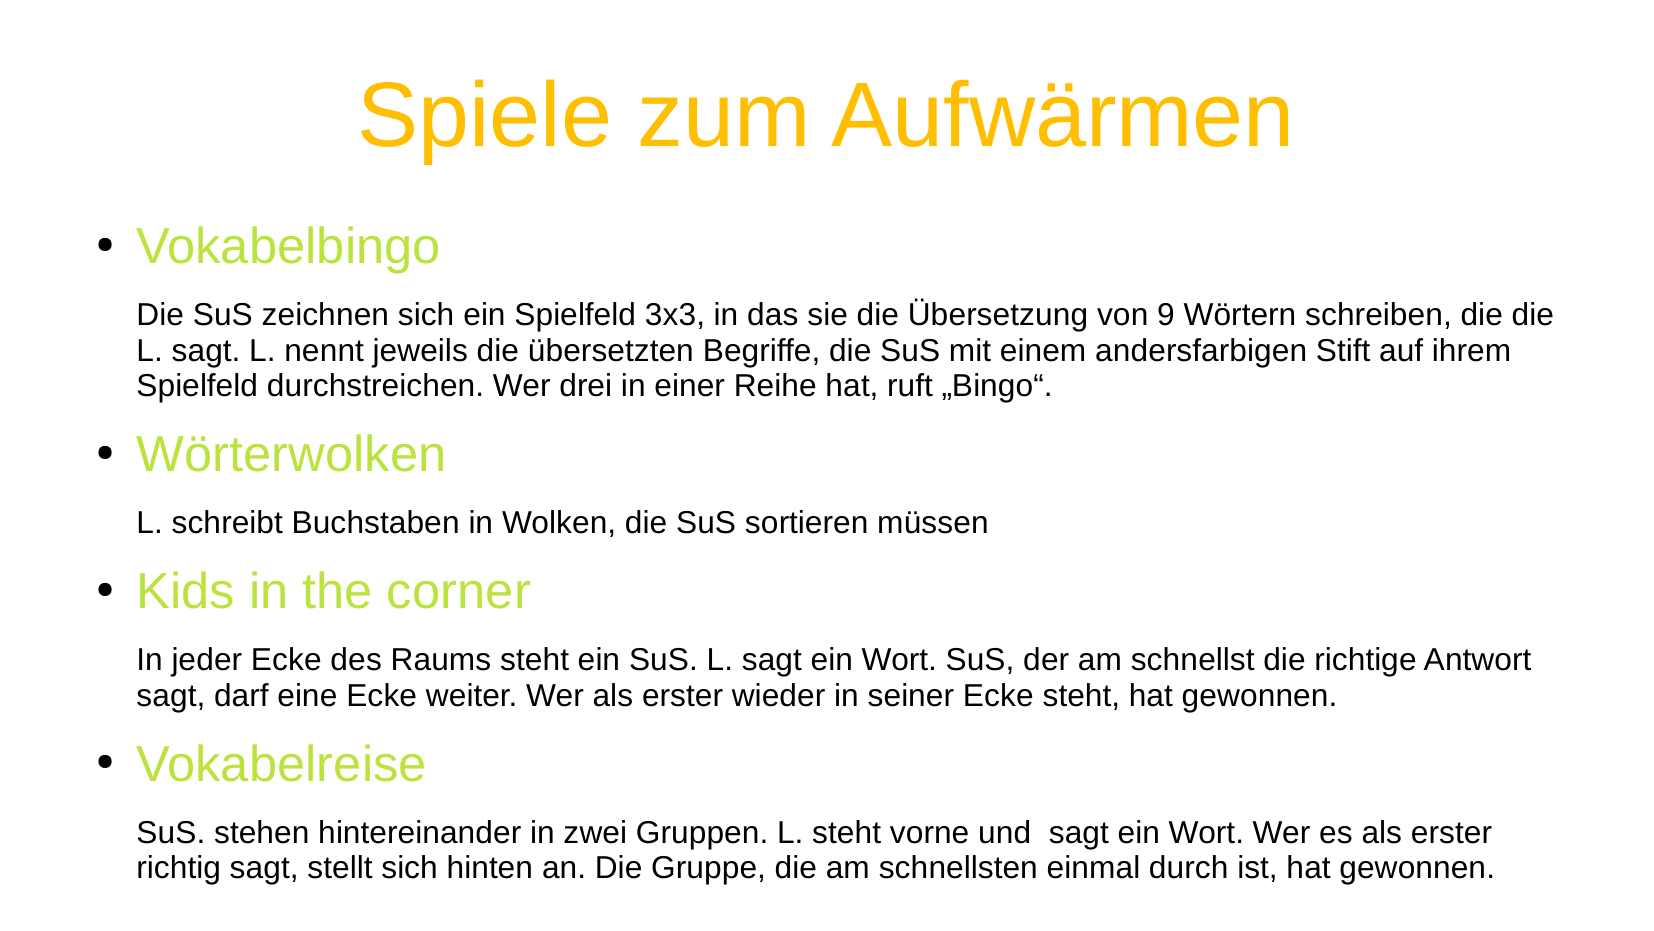

# Spiele zum Aufwärmen
Vokabelbingo
Die SuS zeichnen sich ein Spielfeld 3x3, in das sie die Übersetzung von 9 Wörtern schreiben, die die L. sagt. L. nennt jeweils die übersetzten Begriffe, die SuS mit einem andersfarbigen Stift auf ihrem Spielfeld durchstreichen. Wer drei in einer Reihe hat, ruft „Bingo“.
Wörterwolken
L. schreibt Buchstaben in Wolken, die SuS sortieren müssen
Kids in the corner
In jeder Ecke des Raums steht ein SuS. L. sagt ein Wort. SuS, der am schnellst die richtige Antwort sagt, darf eine Ecke weiter. Wer als erster wieder in seiner Ecke steht, hat gewonnen.
Vokabelreise
SuS. stehen hintereinander in zwei Gruppen. L. steht vorne und sagt ein Wort. Wer es als erster richtig sagt, stellt sich hinten an. Die Gruppe, die am schnellsten einmal durch ist, hat gewonnen.